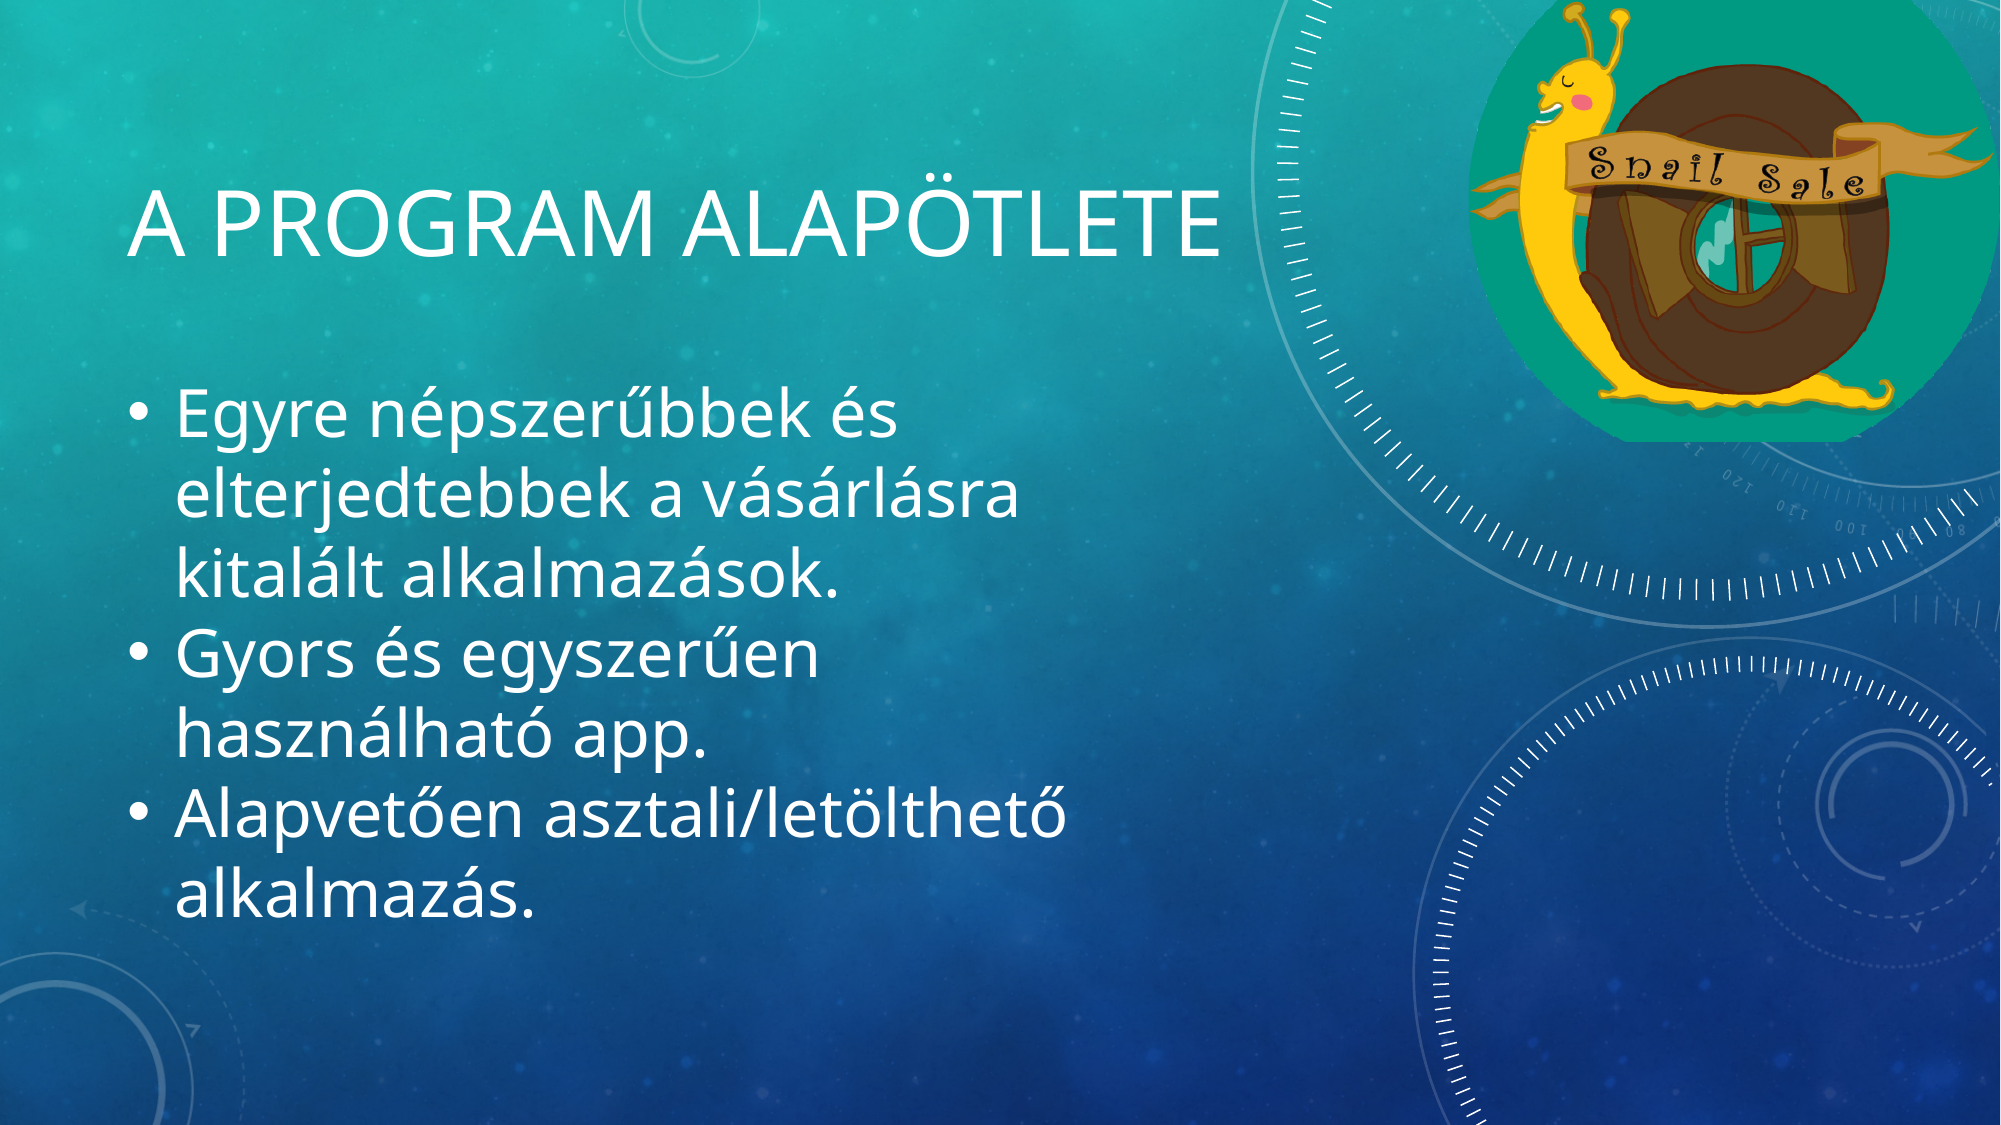

A program alapötlete
Egyre népszerűbbek és elterjedtebbek a vásárlásra kitalált alkalmazások.
Gyors és egyszerűen használható app.
Alapvetően asztali/letölthető alkalmazás.